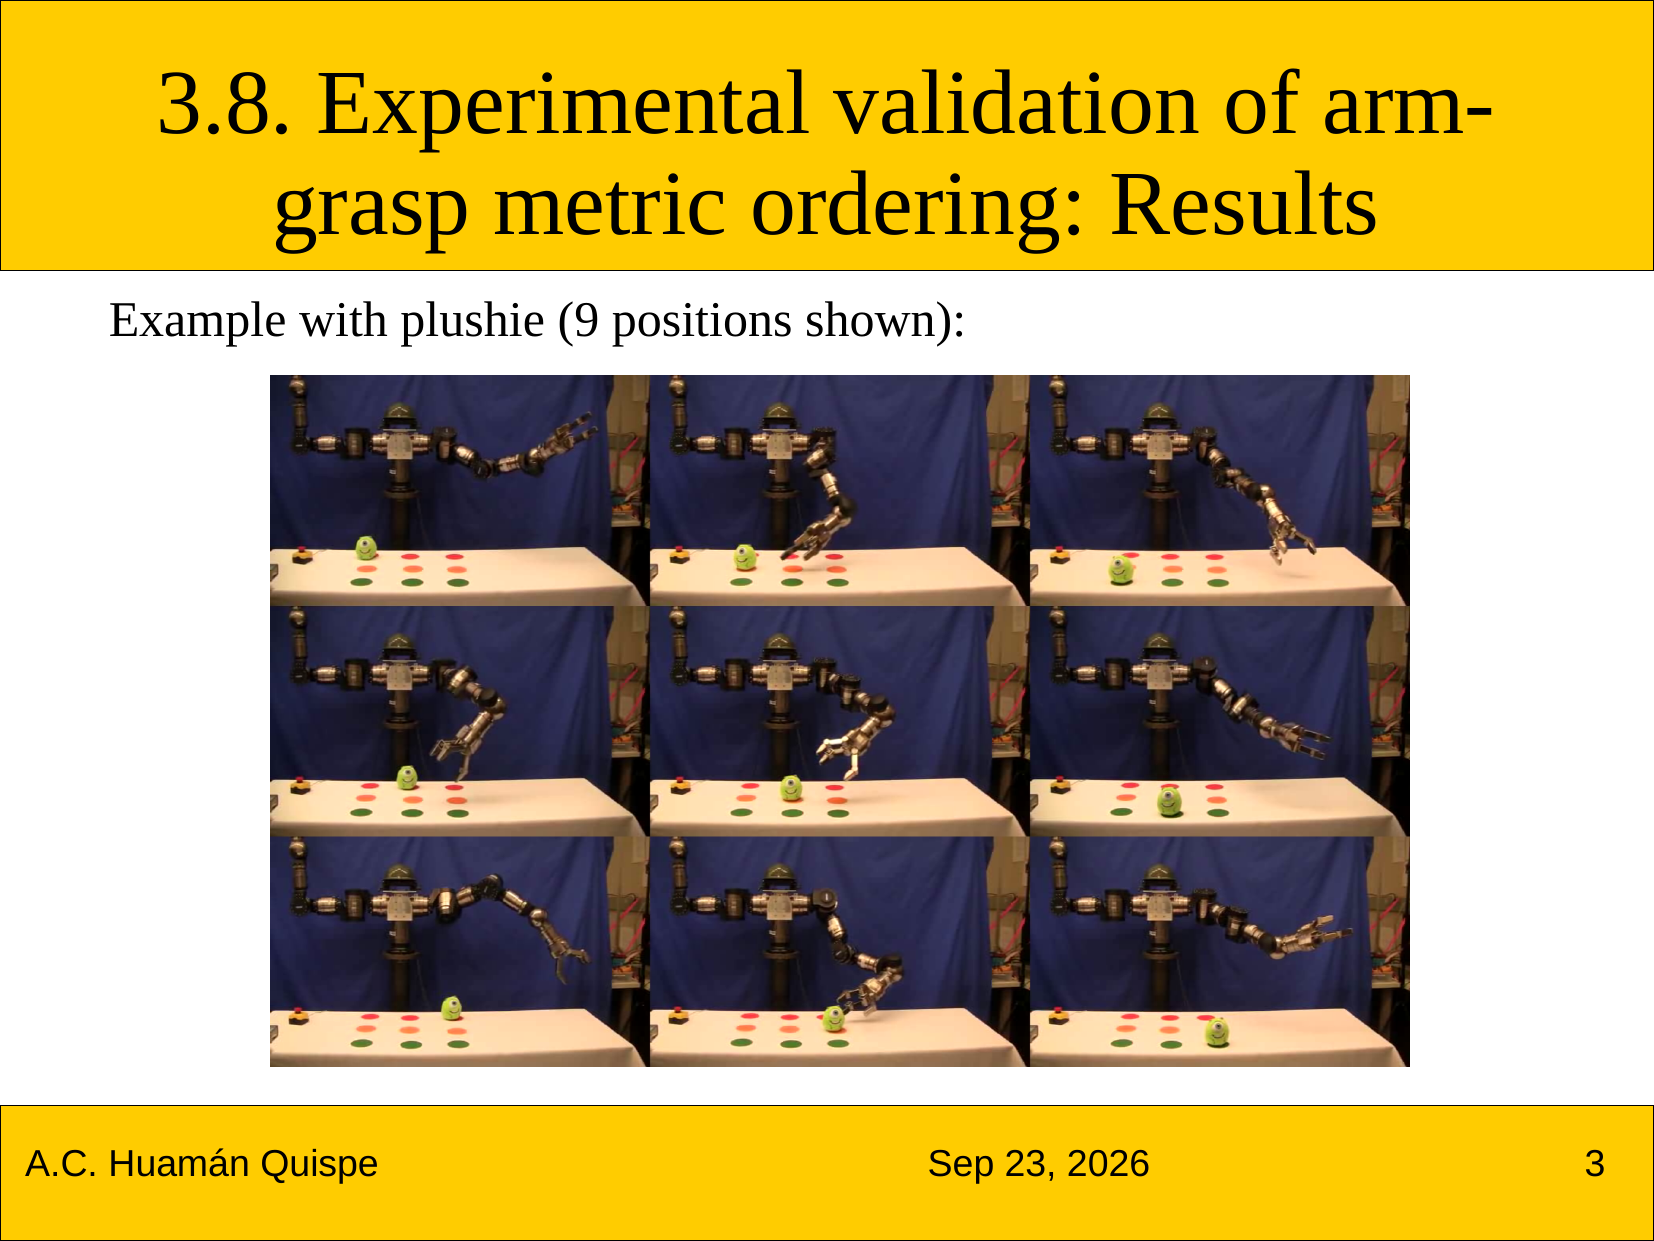

# 3.8. Experimental validation of arm-grasp metric ordering: Results
Example with plushie (9 positions shown):